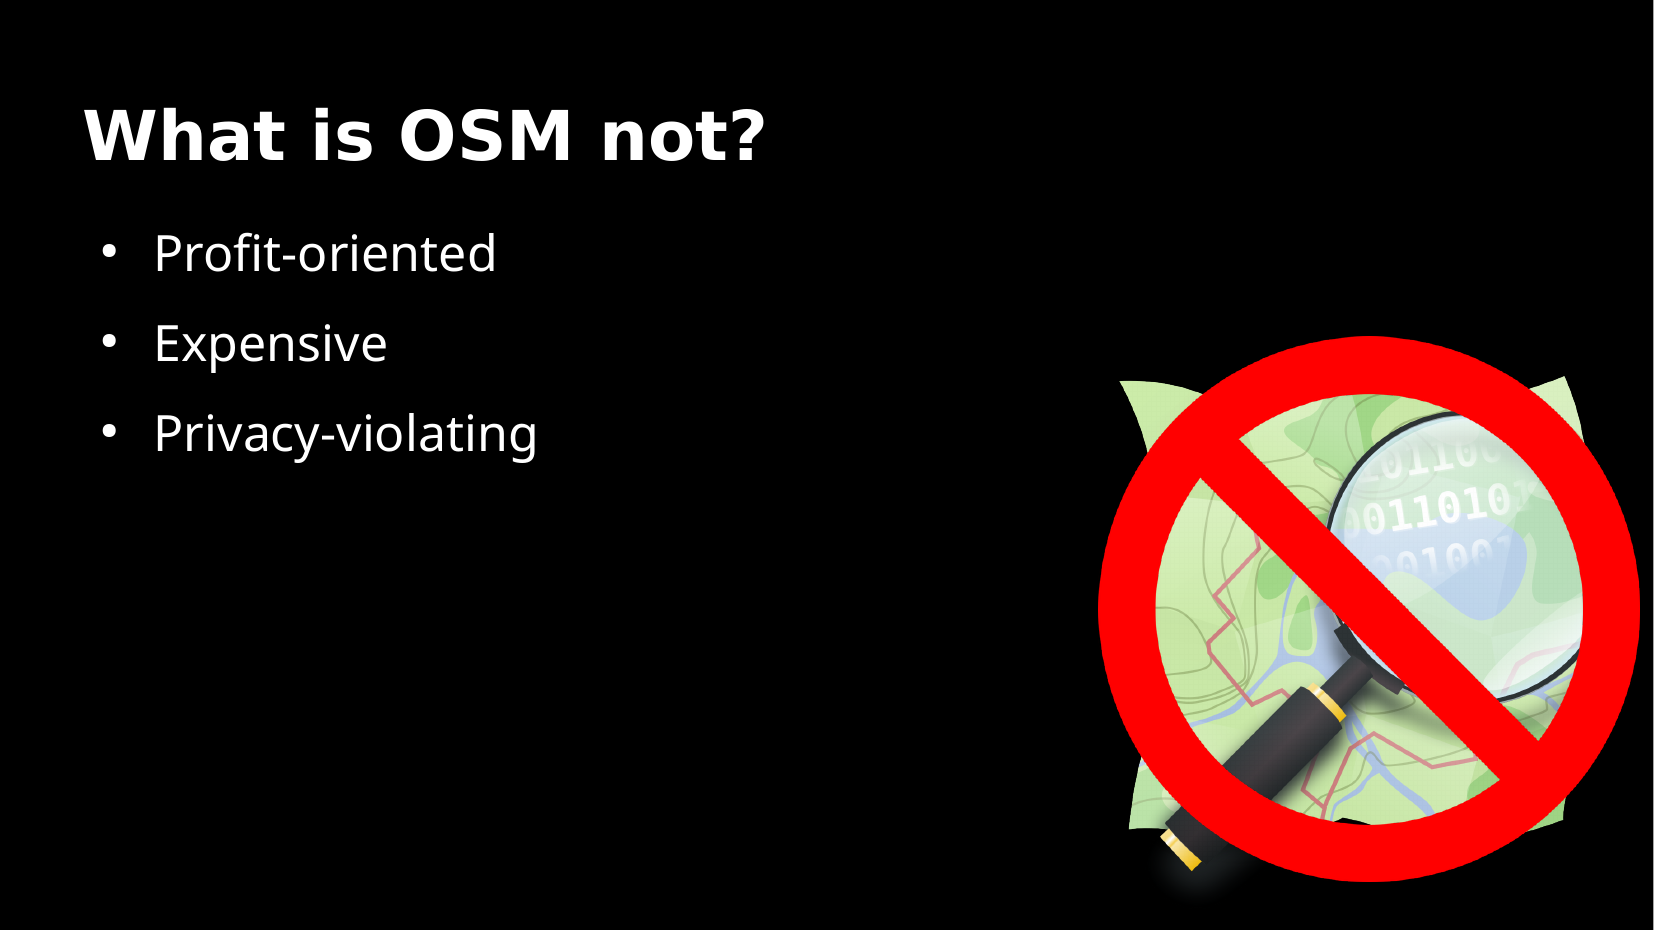

# What is OSM not?
Profit-oriented
Expensive
Privacy-violating